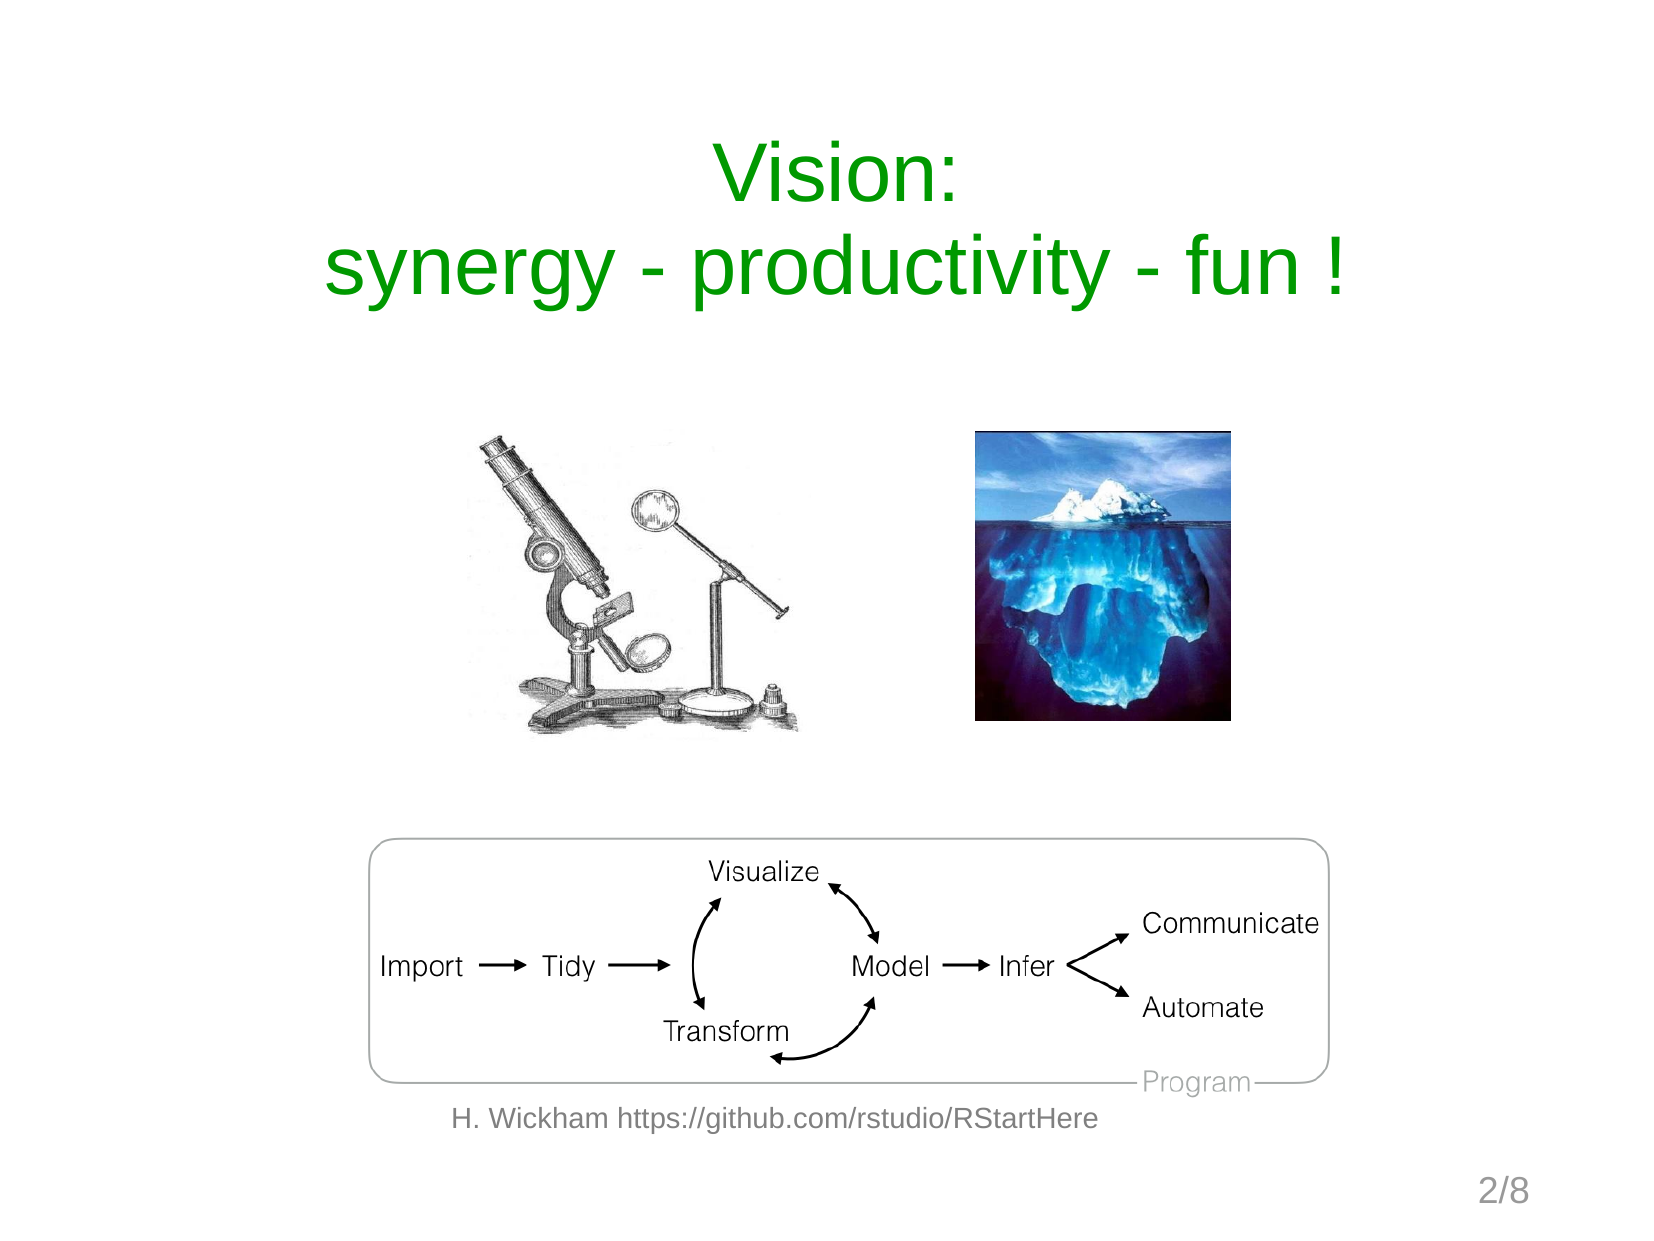

# Vision: synergy - productivity - fun !
H. Wickham https://github.com/rstudio/RStartHere